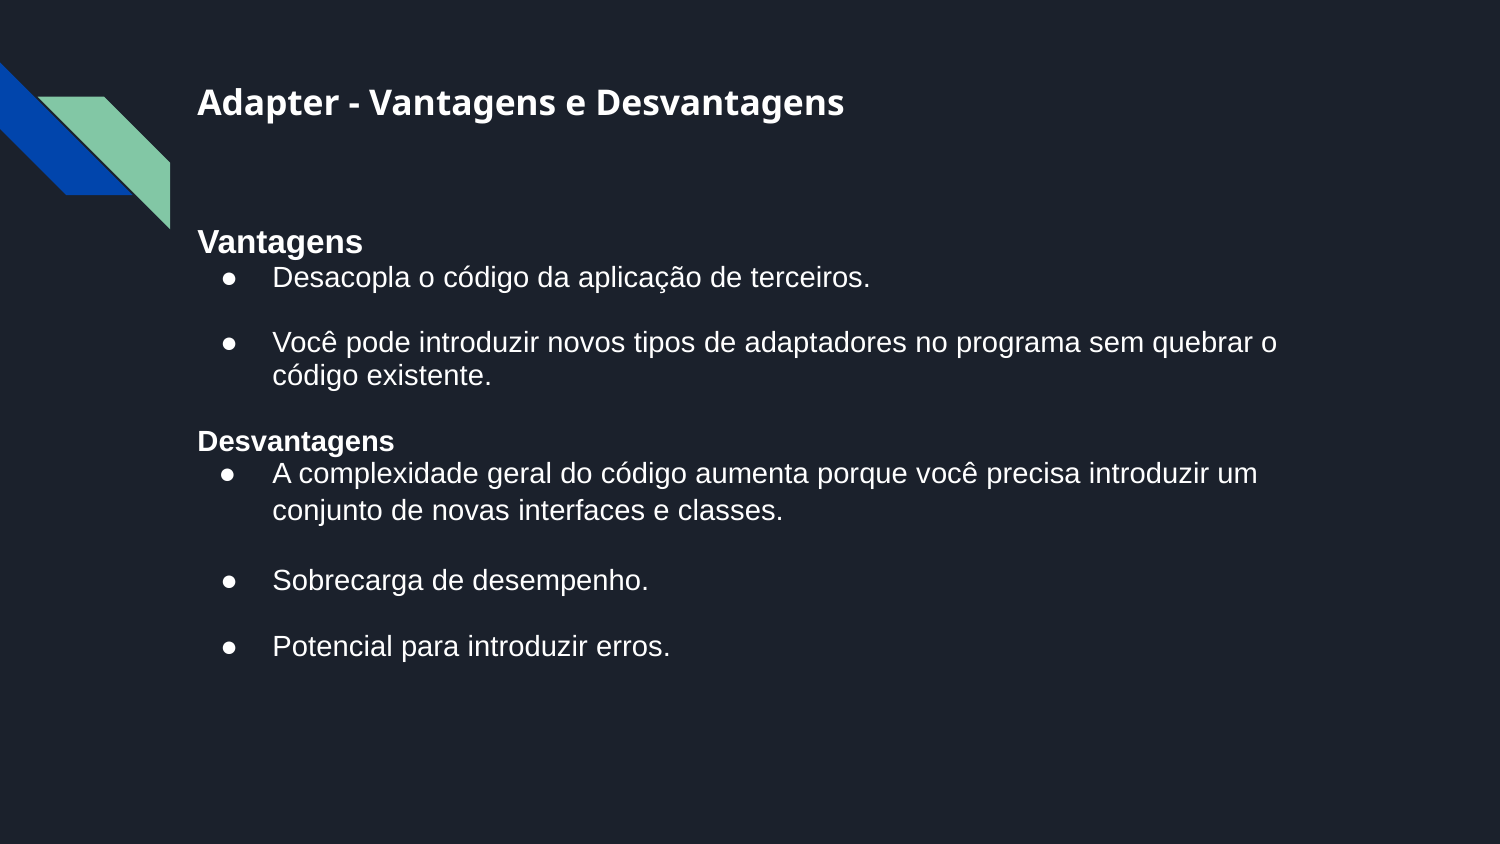

# Adapter - Vantagens e Desvantagens
Vantagens
Desacopla o código da aplicação de terceiros.
Você pode introduzir novos tipos de adaptadores no programa sem quebrar o código existente.
Desvantagens
A complexidade geral do código aumenta porque você precisa introduzir um conjunto de novas interfaces e classes.
Sobrecarga de desempenho.
Potencial para introduzir erros.